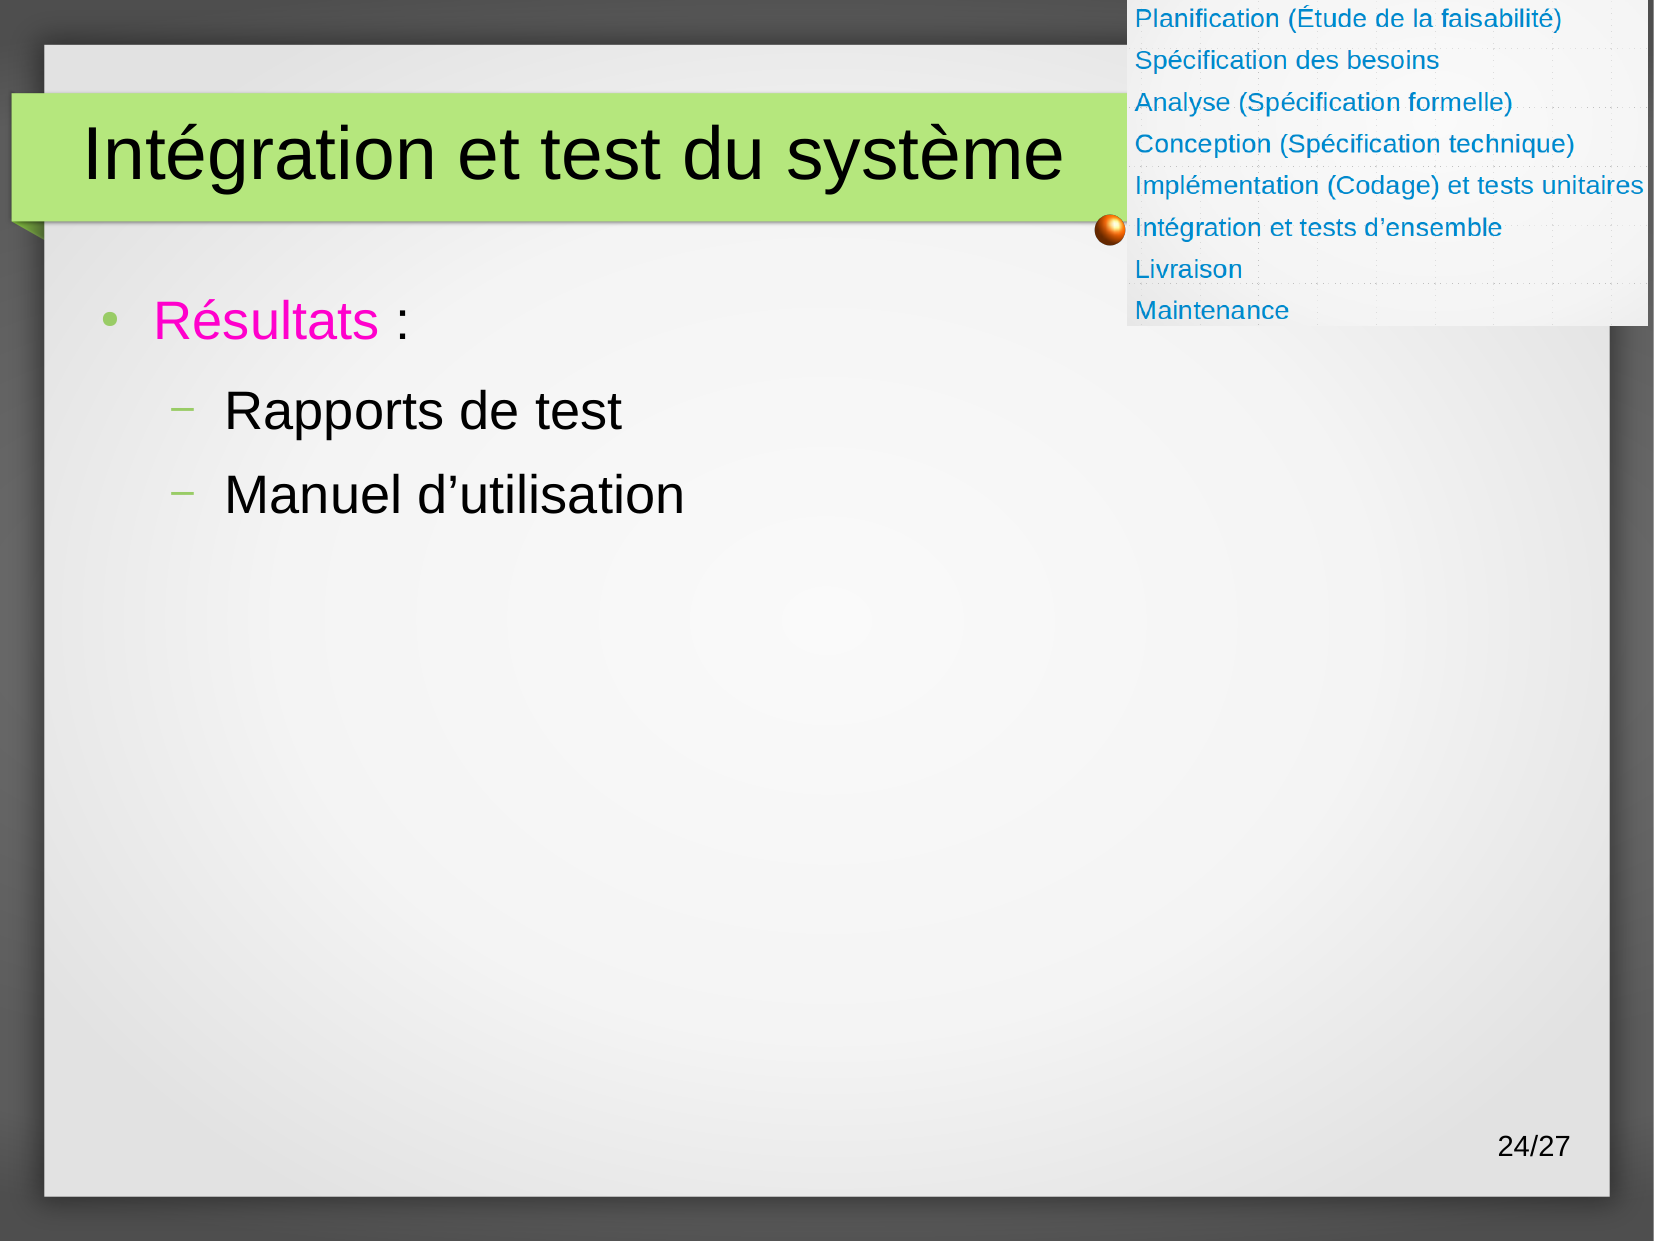

# Intégration et test du système
Résultats :
Rapports de test
Manuel d’utilisation
24